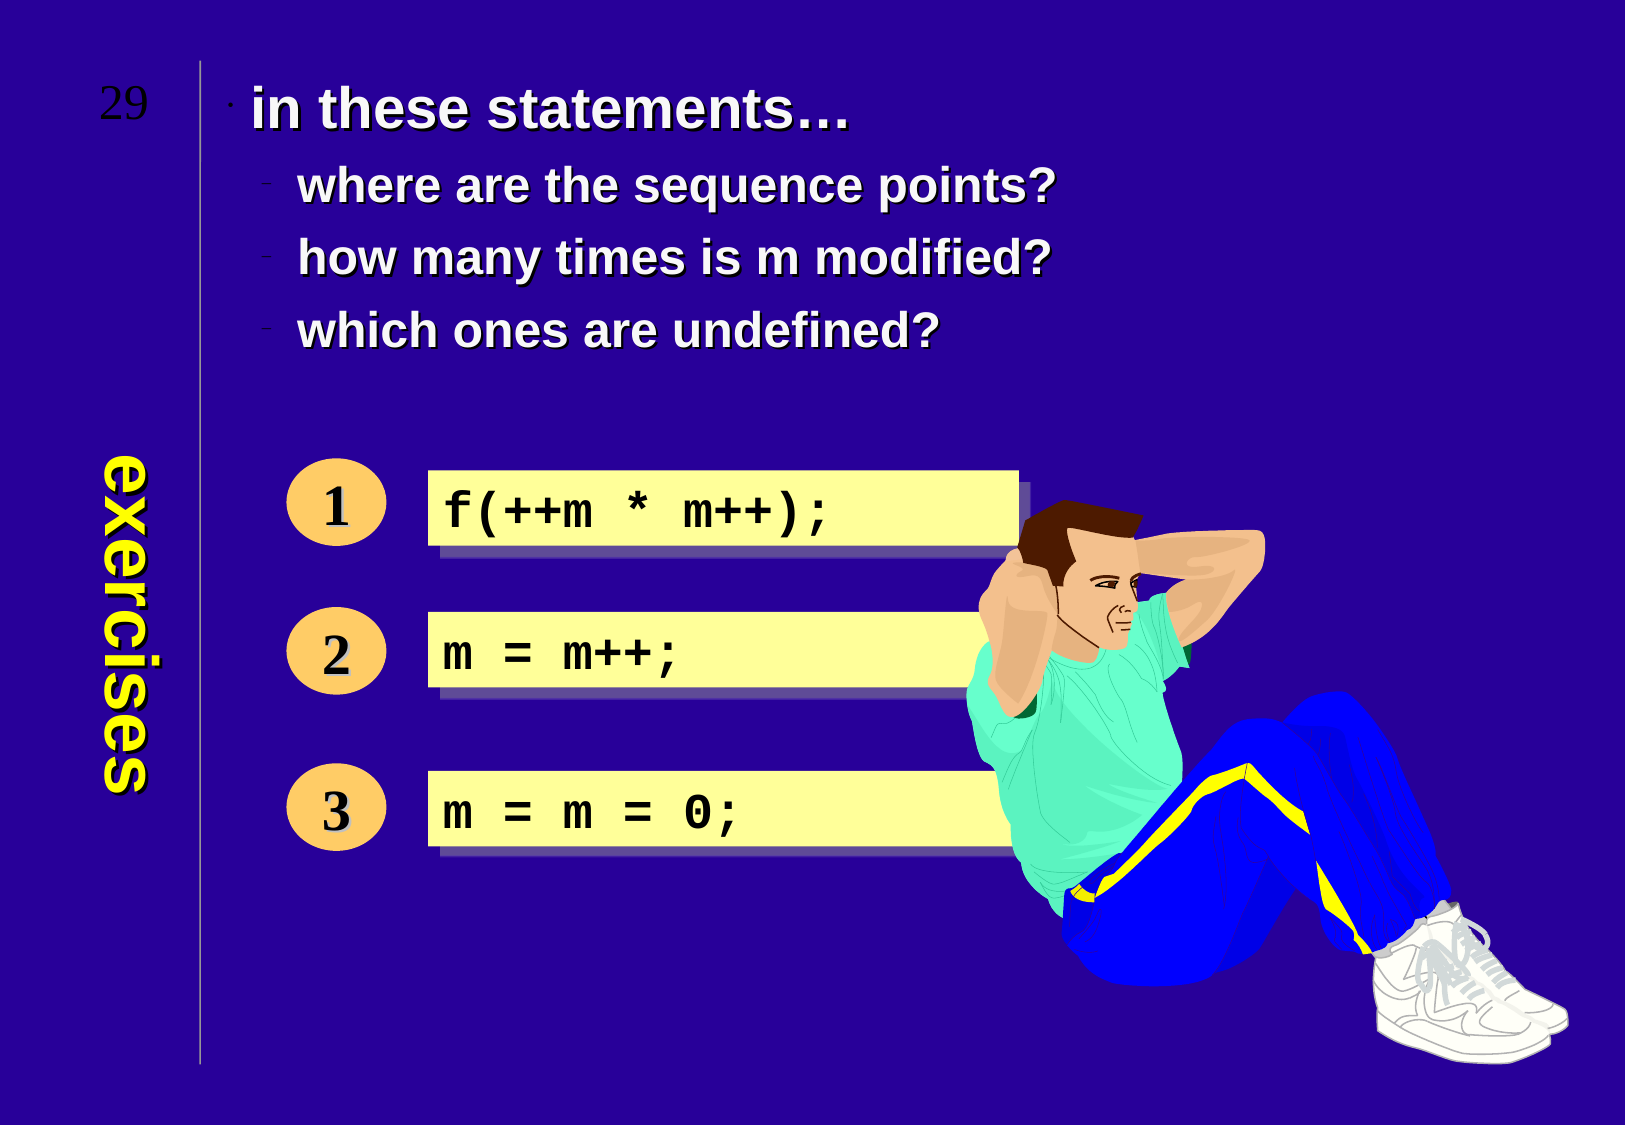

29
 in these statements…
where are the sequence points?
how many times is m modified?
which ones are undefined?
# exercises
1
f(++m * m++);
2
m = m++;
3
m = m = 0;